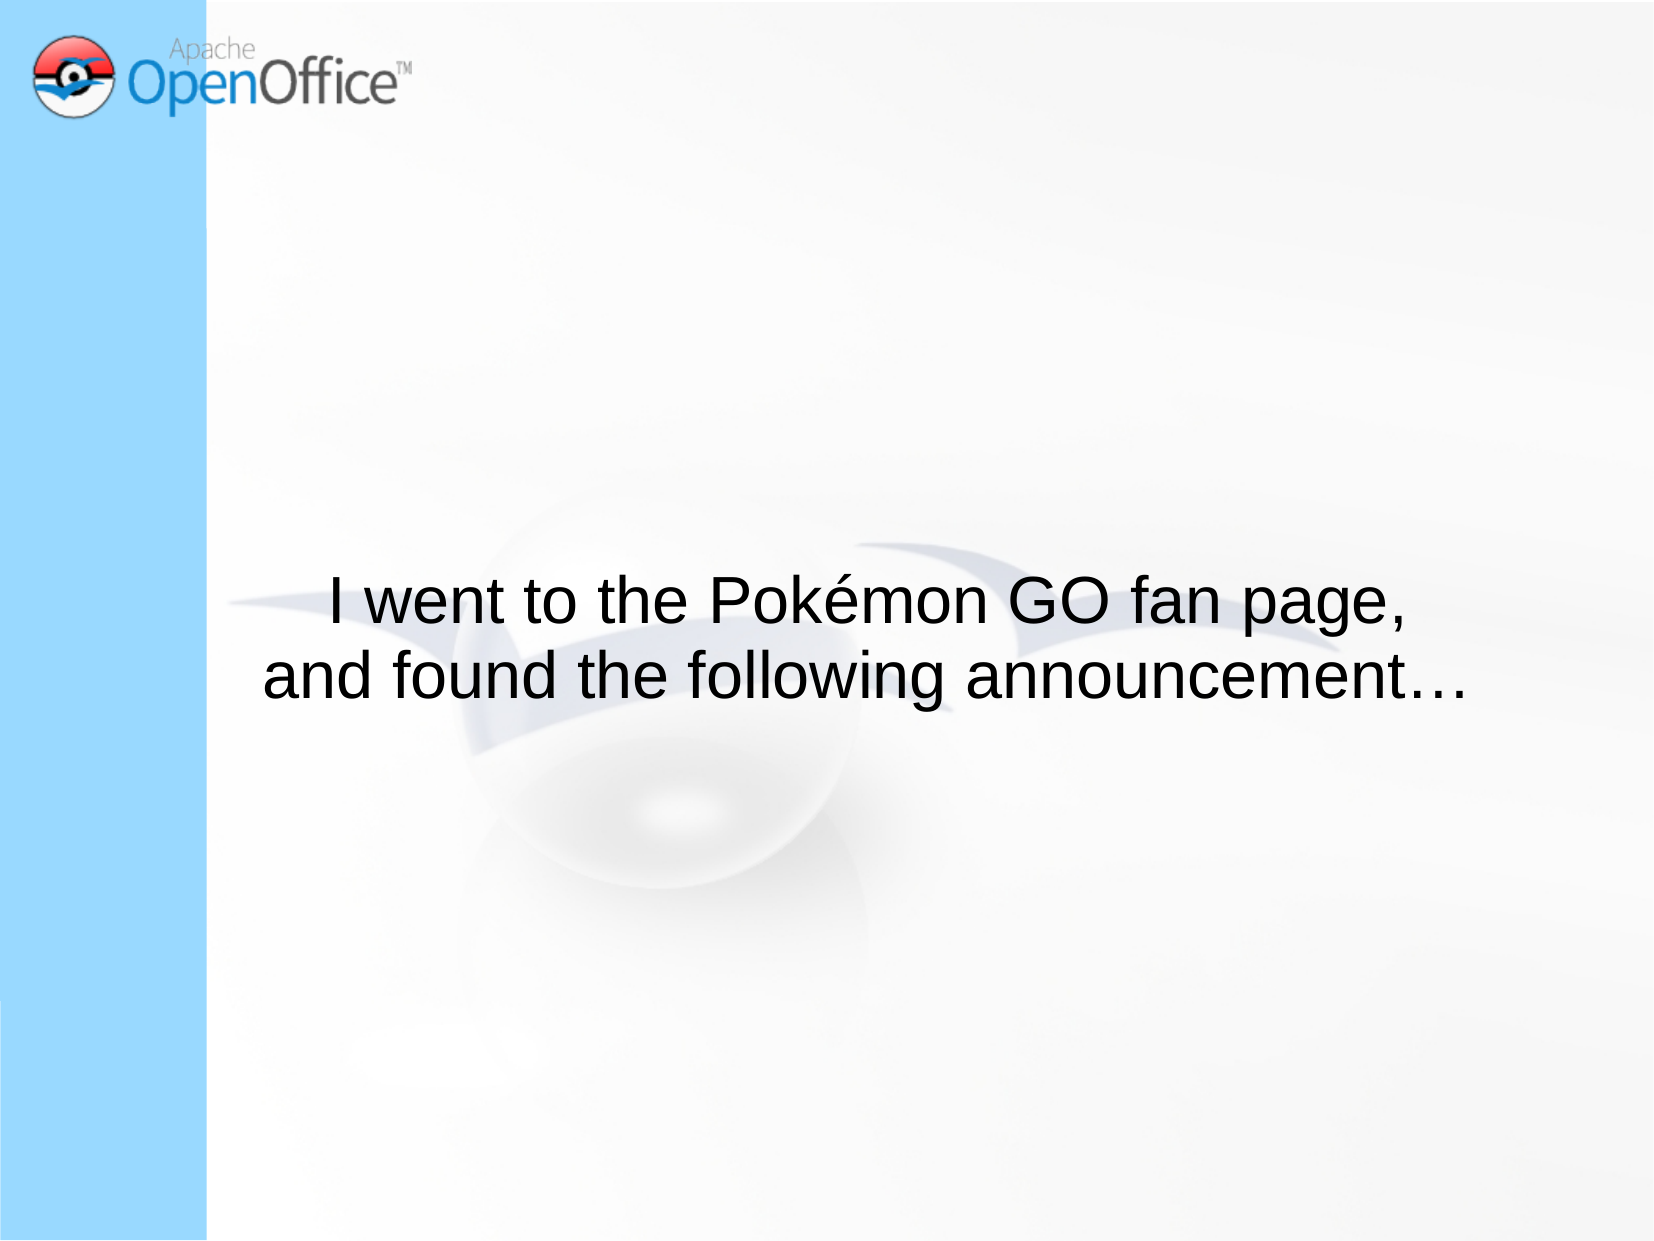

# I went to the Pokémon GO fan page,
and found the following announcement…